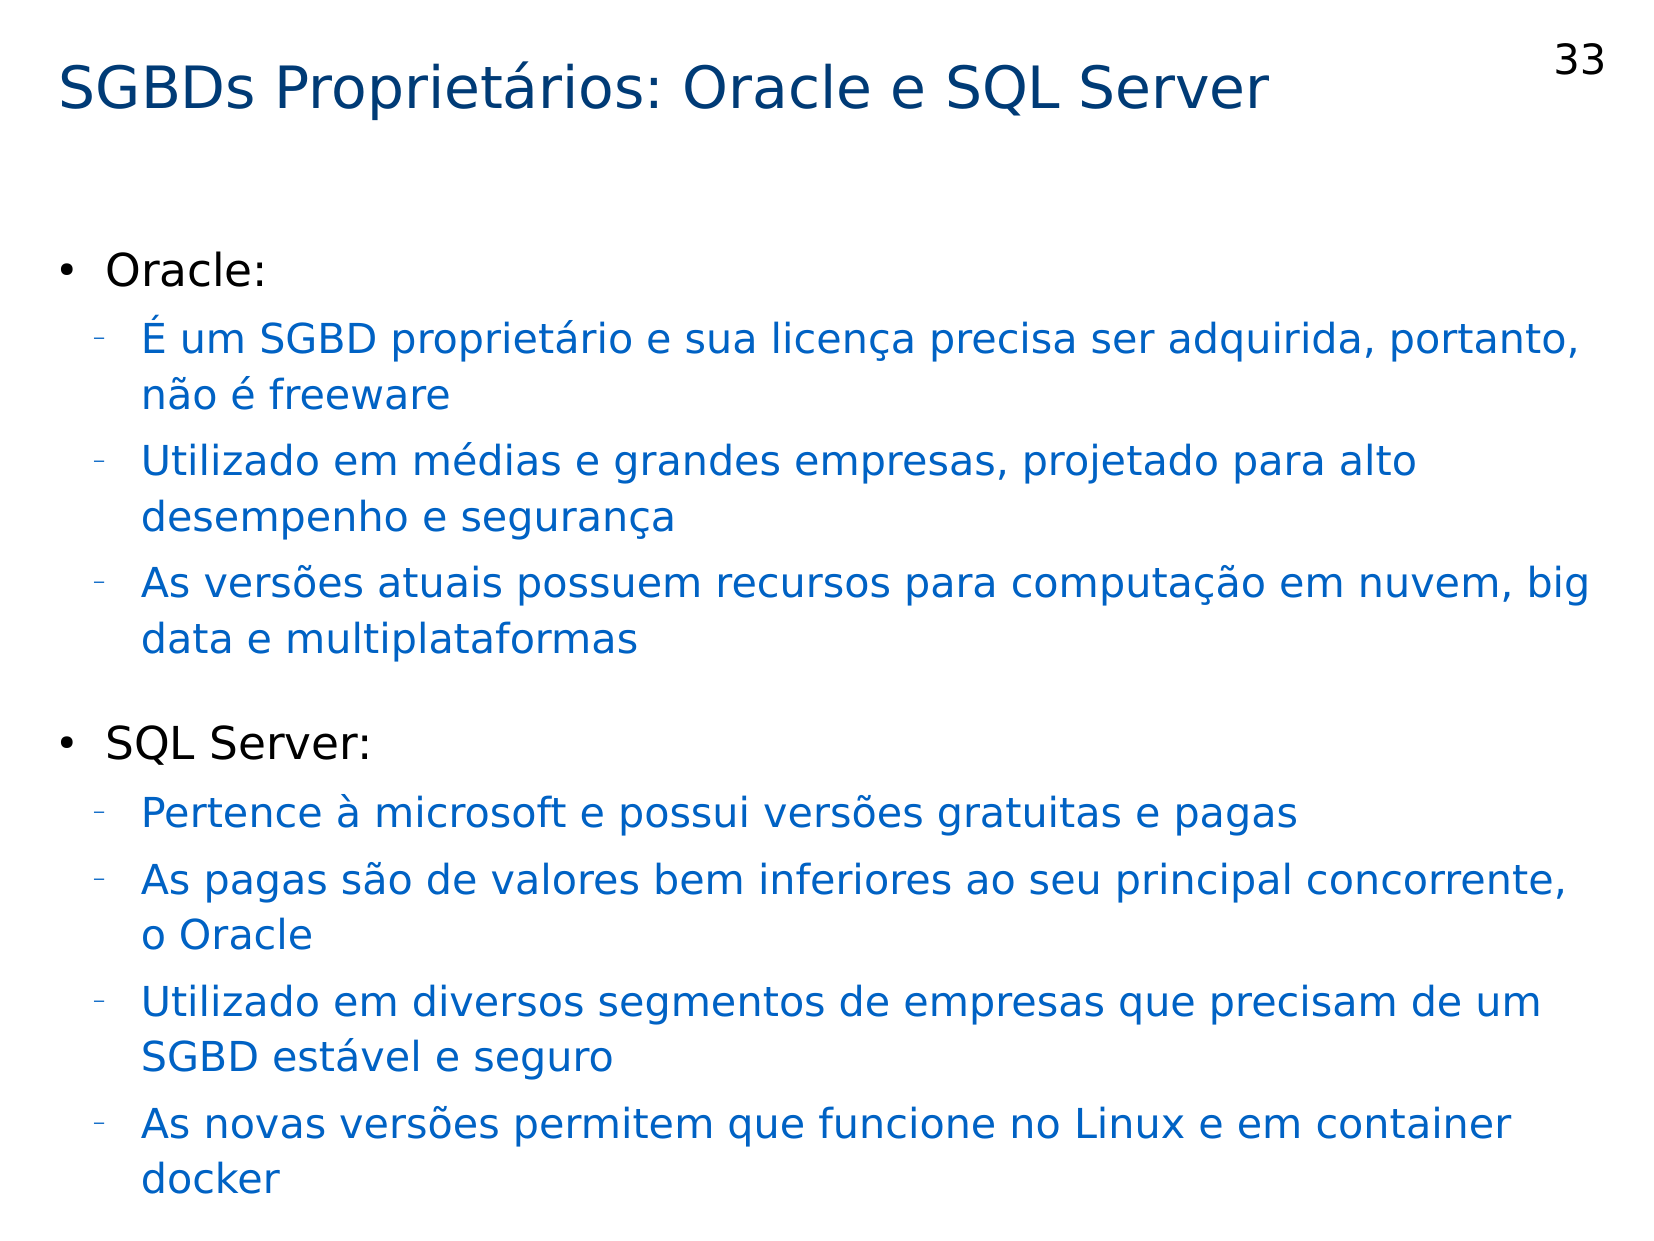

# SGBDs Proprietários: Oracle e SQL Server
33
Oracle:
É um SGBD proprietário e sua licença precisa ser adquirida, portanto, não é freeware
Utilizado em médias e grandes empresas, projetado para alto desempenho e segurança
As versões atuais possuem recursos para computação em nuvem, big data e multiplataformas
SQL Server:
Pertence à microsoft e possui versões gratuitas e pagas
As pagas são de valores bem inferiores ao seu principal concorrente, o Oracle
Utilizado em diversos segmentos de empresas que precisam de um SGBD estável e seguro
As novas versões permitem que funcione no Linux e em container docker